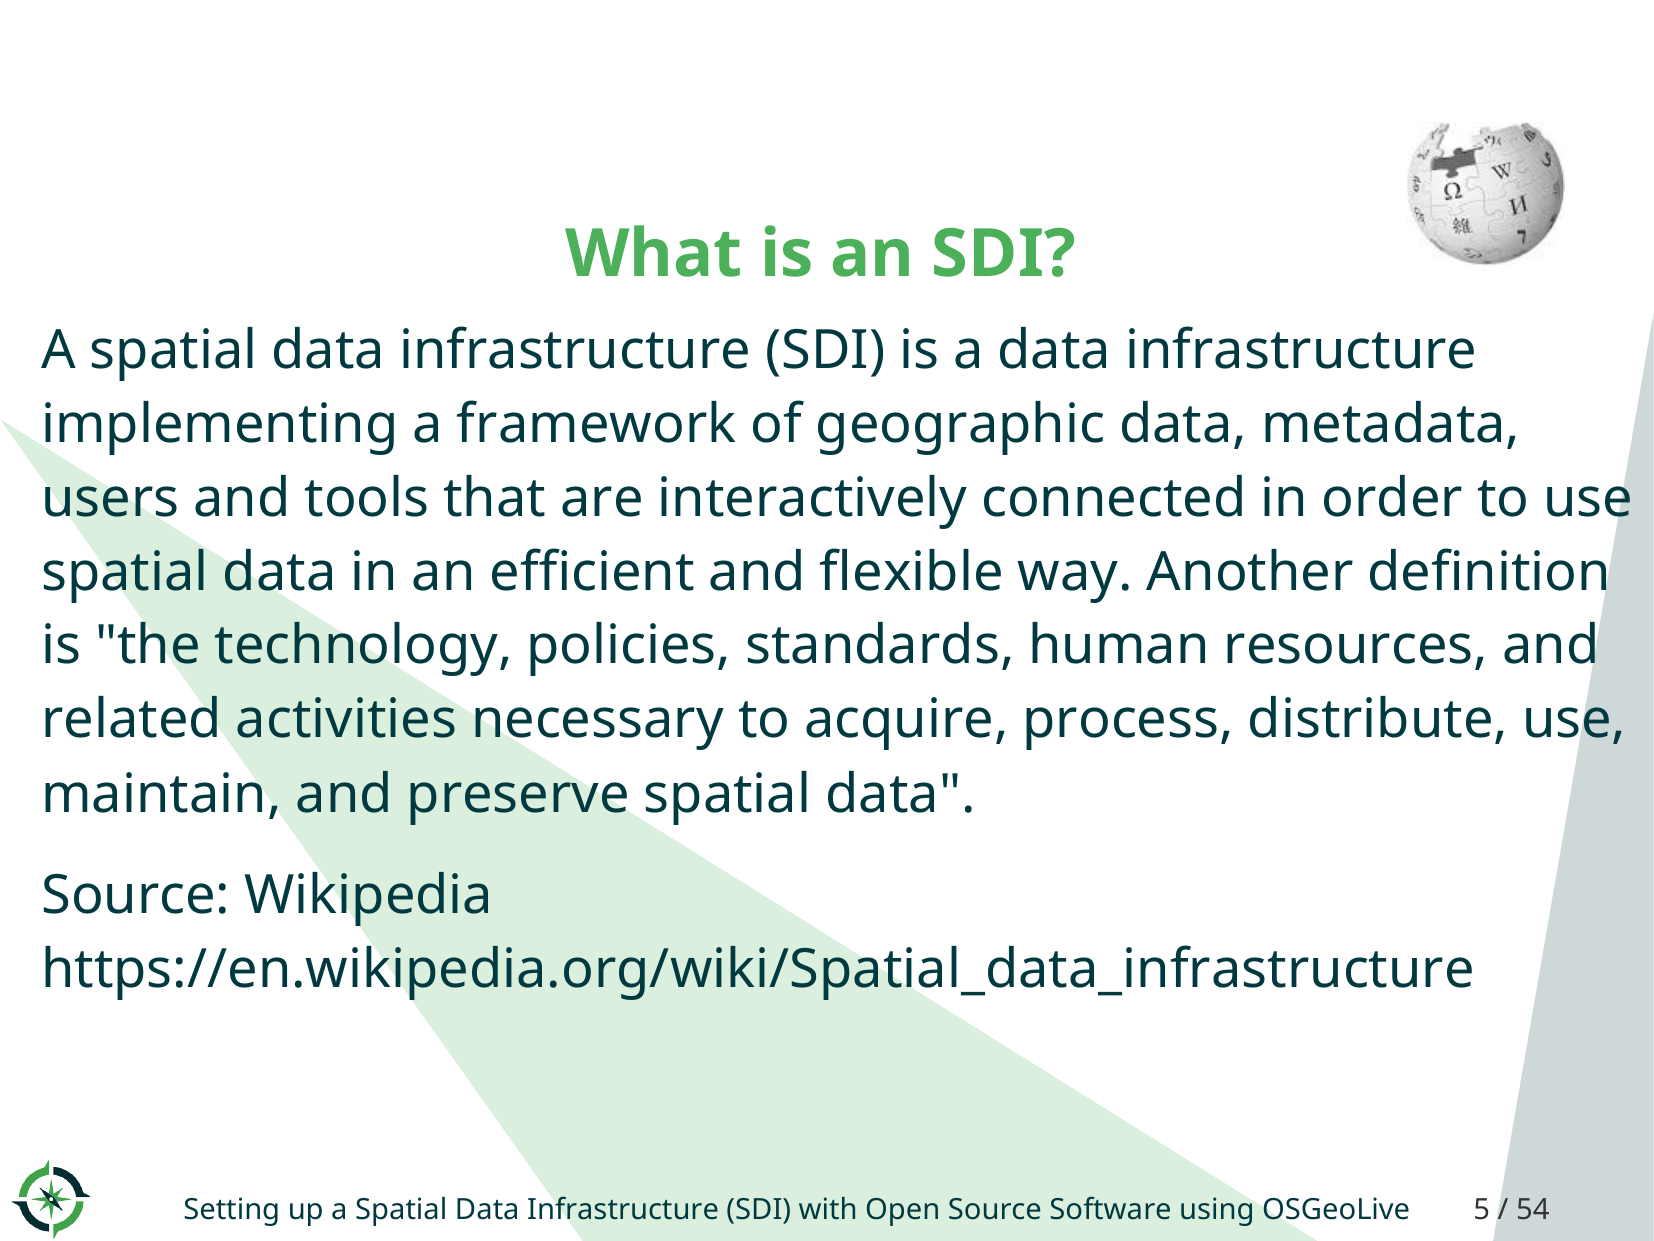

# What is an SDI?
A spatial data infrastructure (SDI) is a data infrastructure implementing a framework of geographic data, metadata, users and tools that are interactively connected in order to use spatial data in an efficient and flexible way. Another definition is "the technology, policies, standards, human resources, and related activities necessary to acquire, process, distribute, use, maintain, and preserve spatial data".
Source: Wikipedia https://en.wikipedia.org/wiki/Spatial_data_infrastructure